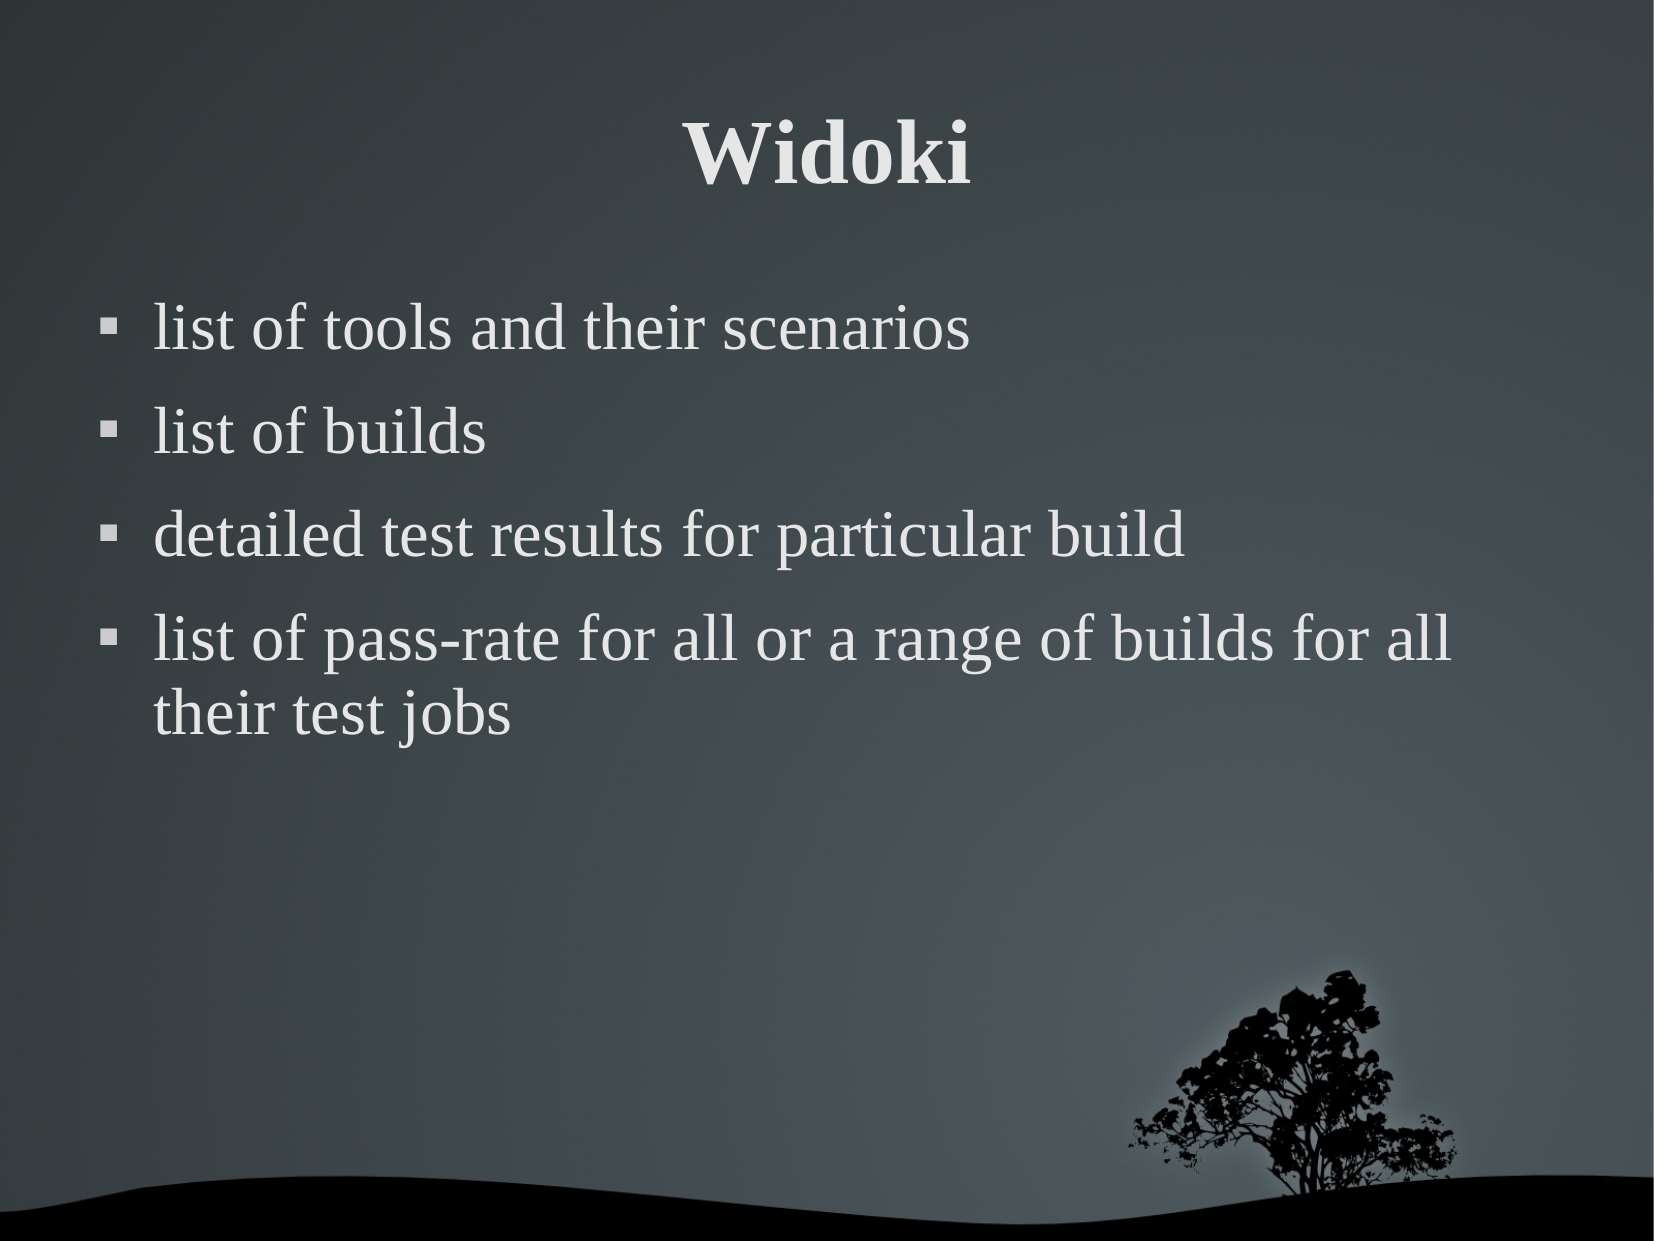

# Widoki
list of tools and their scenarios
list of builds
detailed test results for particular build
list of pass-rate for all or a range of builds for all their test jobs